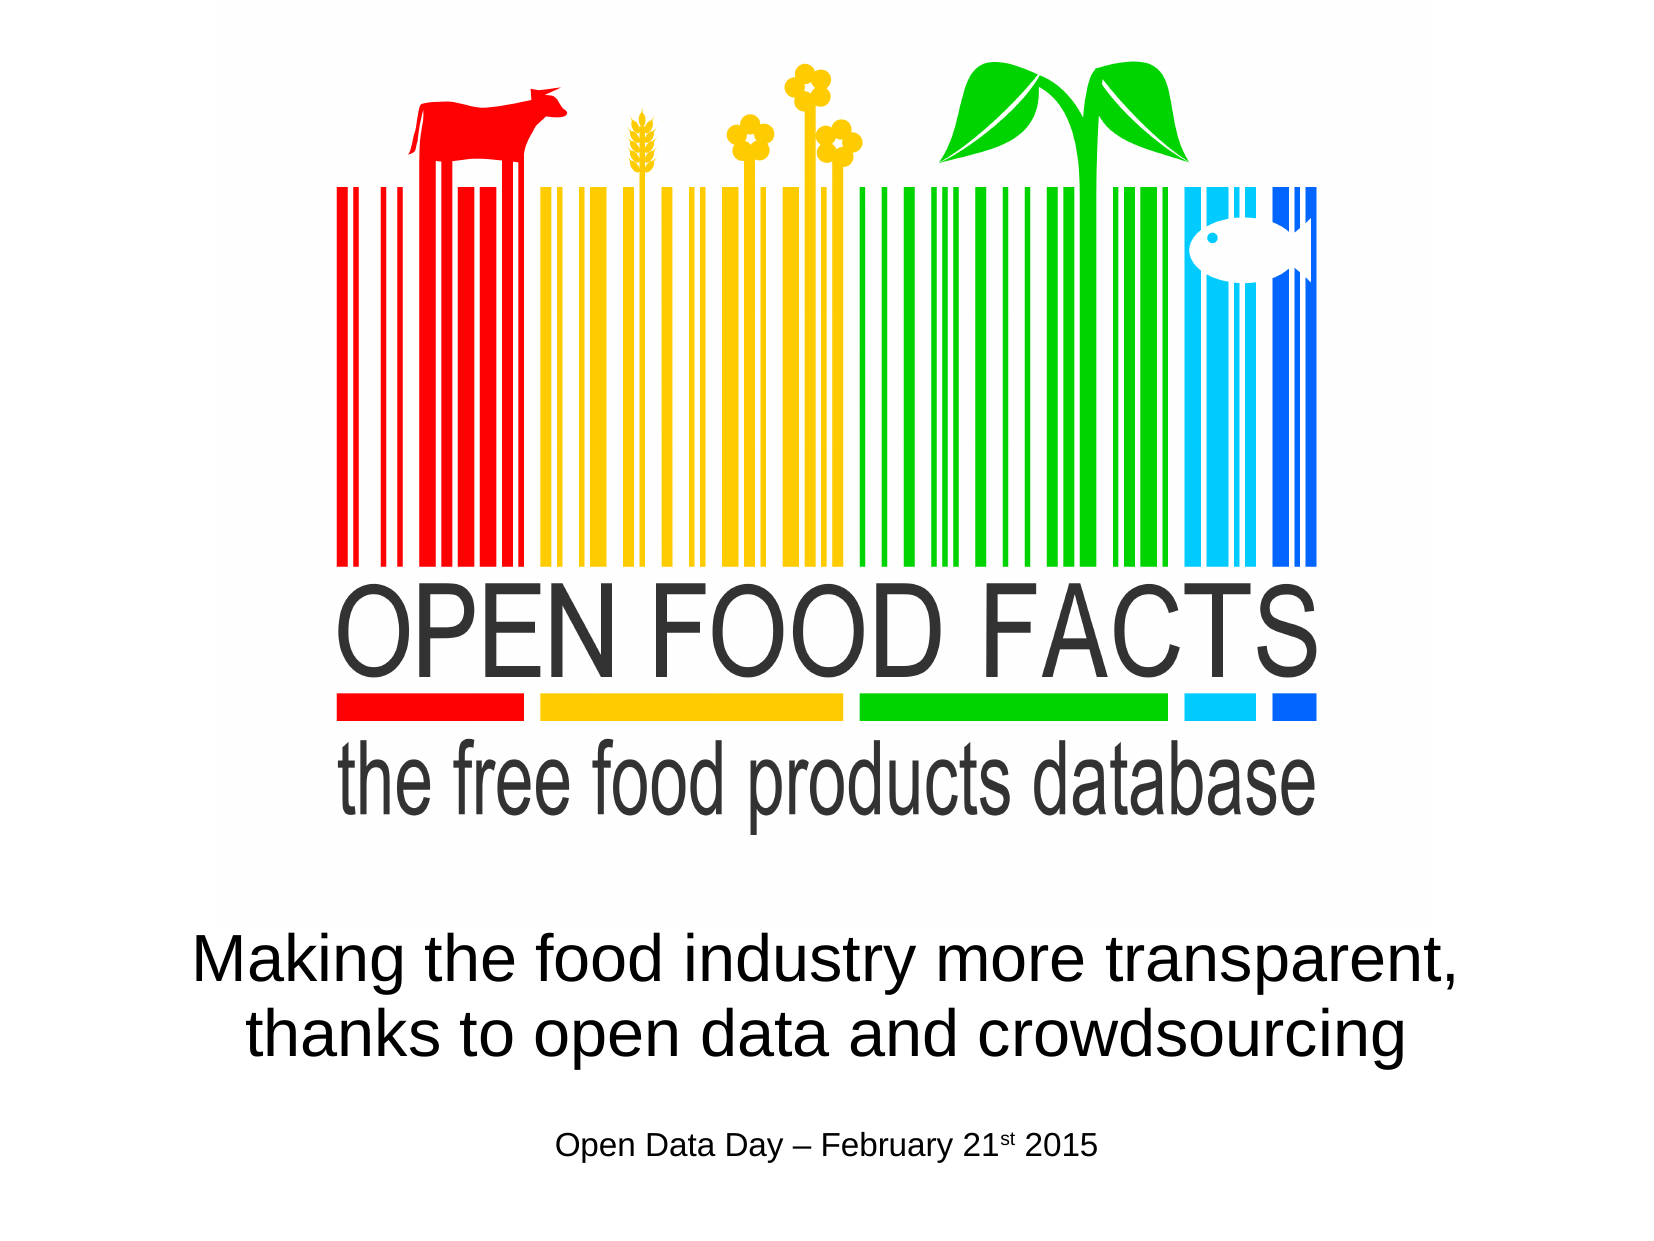

# Making the food industry more transparent,
thanks to open data and crowdsourcing
Open Data Day – February 21st 2015